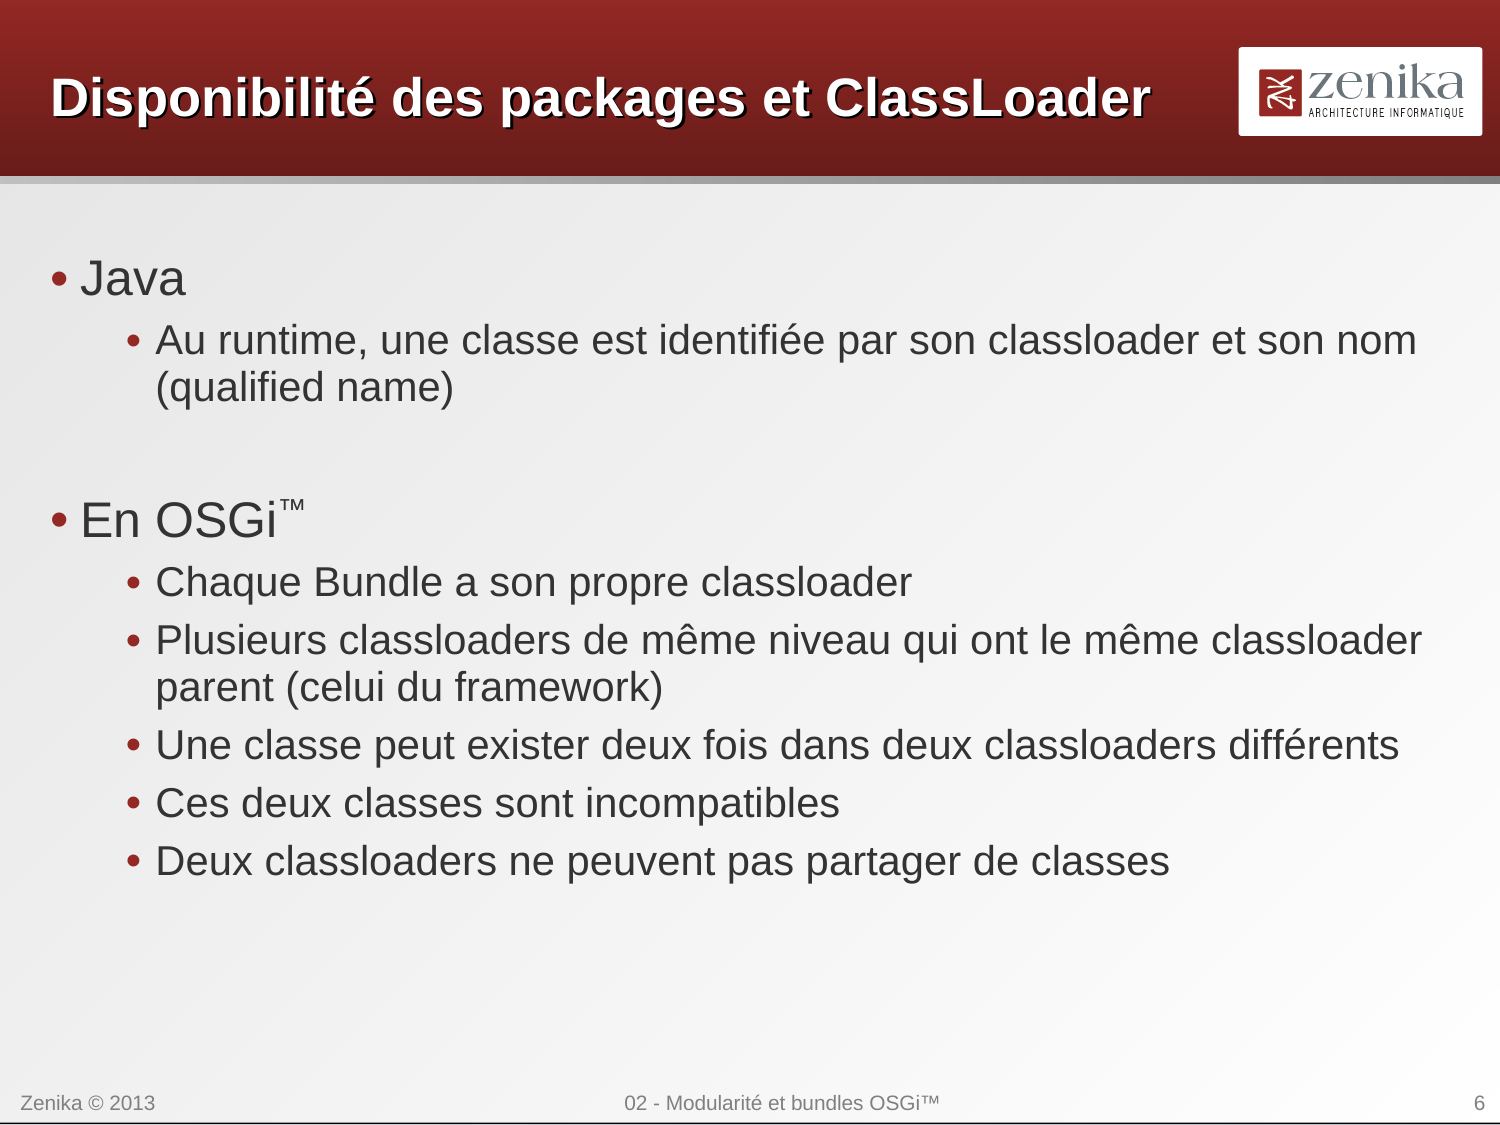

# Disponibilité des packages et ClassLoader
Java
Au runtime, une classe est identifiée par son classloader et son nom (qualified name)
En OSGi™
Chaque Bundle a son propre classloader
Plusieurs classloaders de même niveau qui ont le même classloader parent (celui du framework)
Une classe peut exister deux fois dans deux classloaders différents
Ces deux classes sont incompatibles
Deux classloaders ne peuvent pas partager de classes